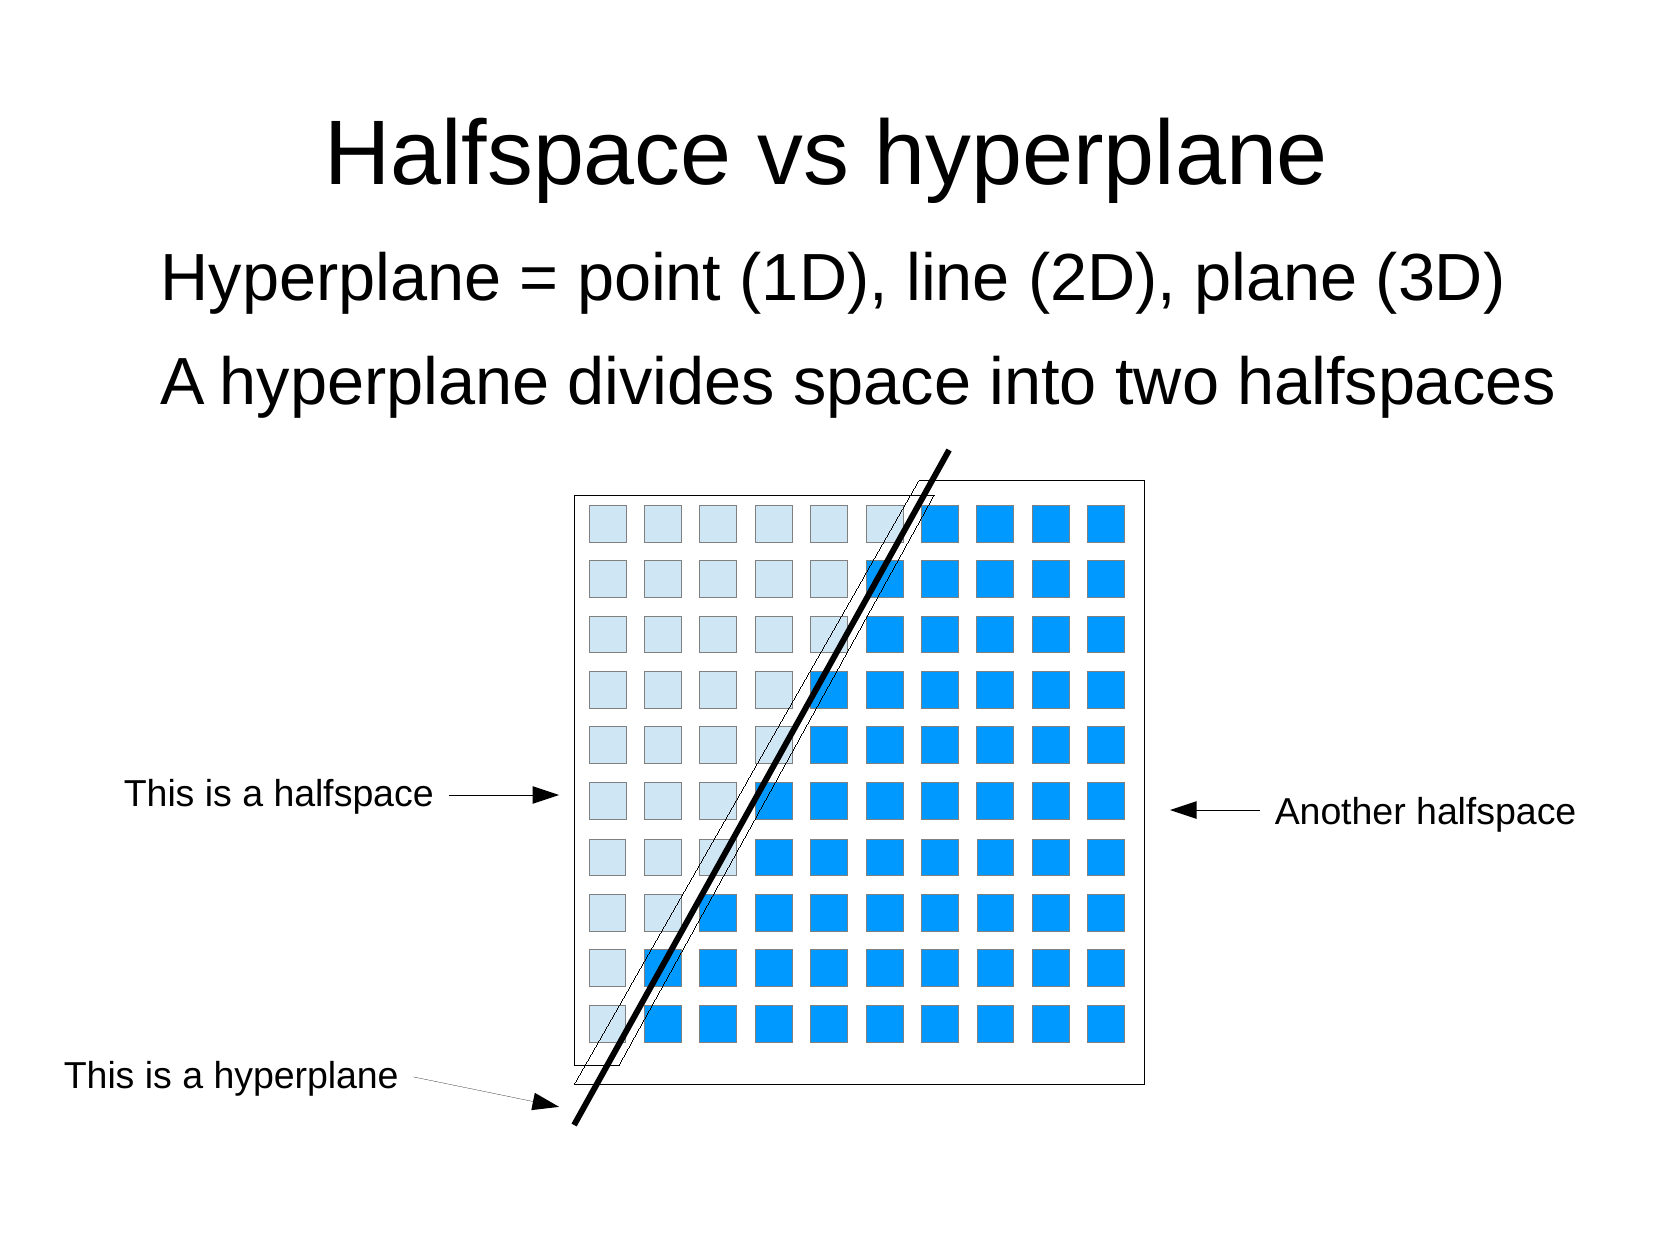

# Halfspace vs hyperplane
Hyperplane = point (1D), line (2D), plane (3D)
A hyperplane divides space into two halfspaces
This is a halfspace
Another halfspace
This is a hyperplane